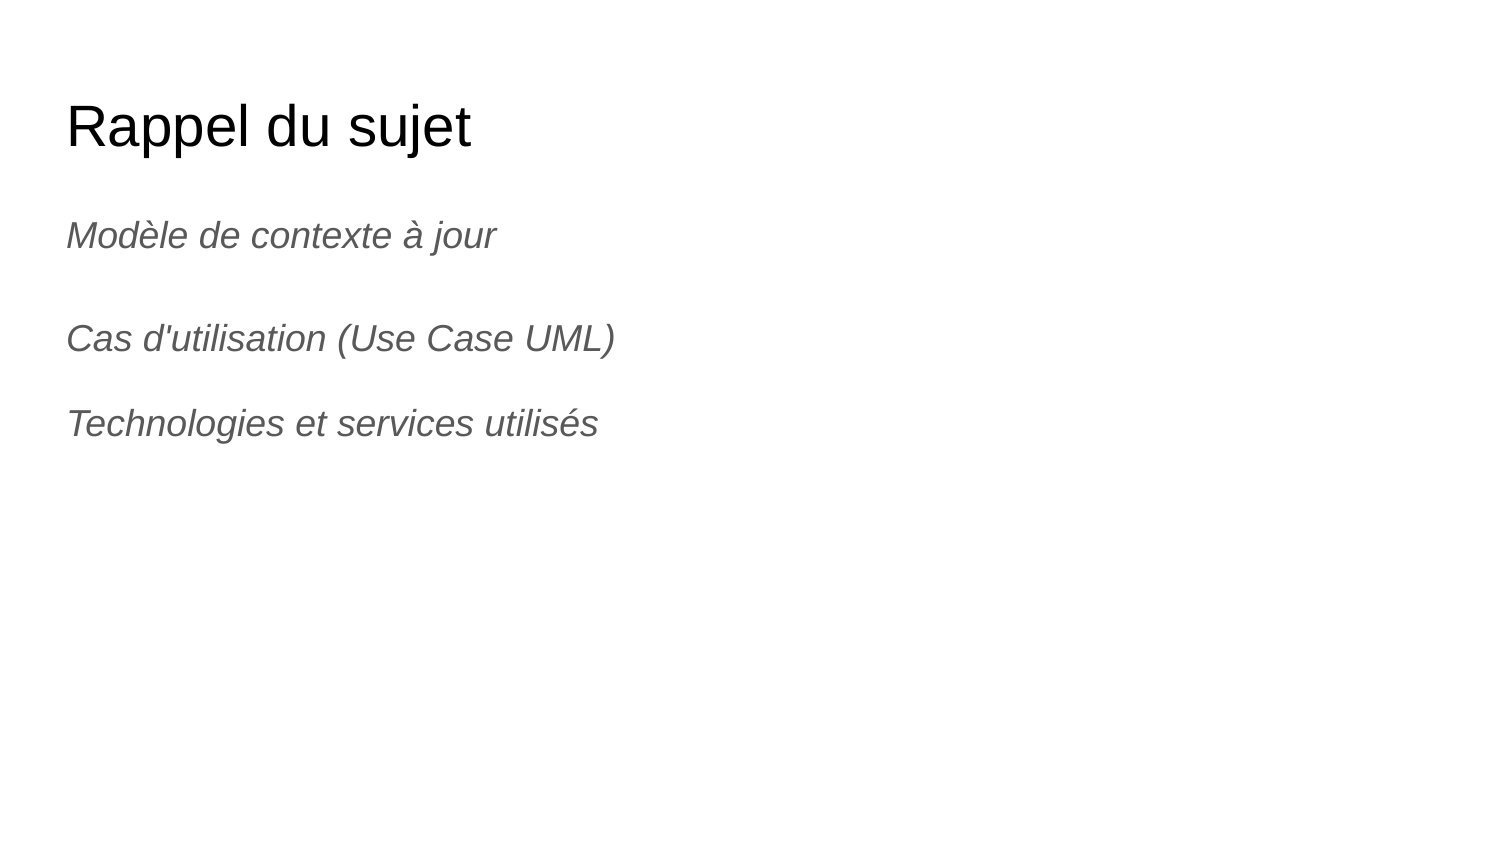

# Rappel du sujet
Modèle de contexte à jour
Cas d'utilisation (Use Case UML)
Technologies et services utilisés